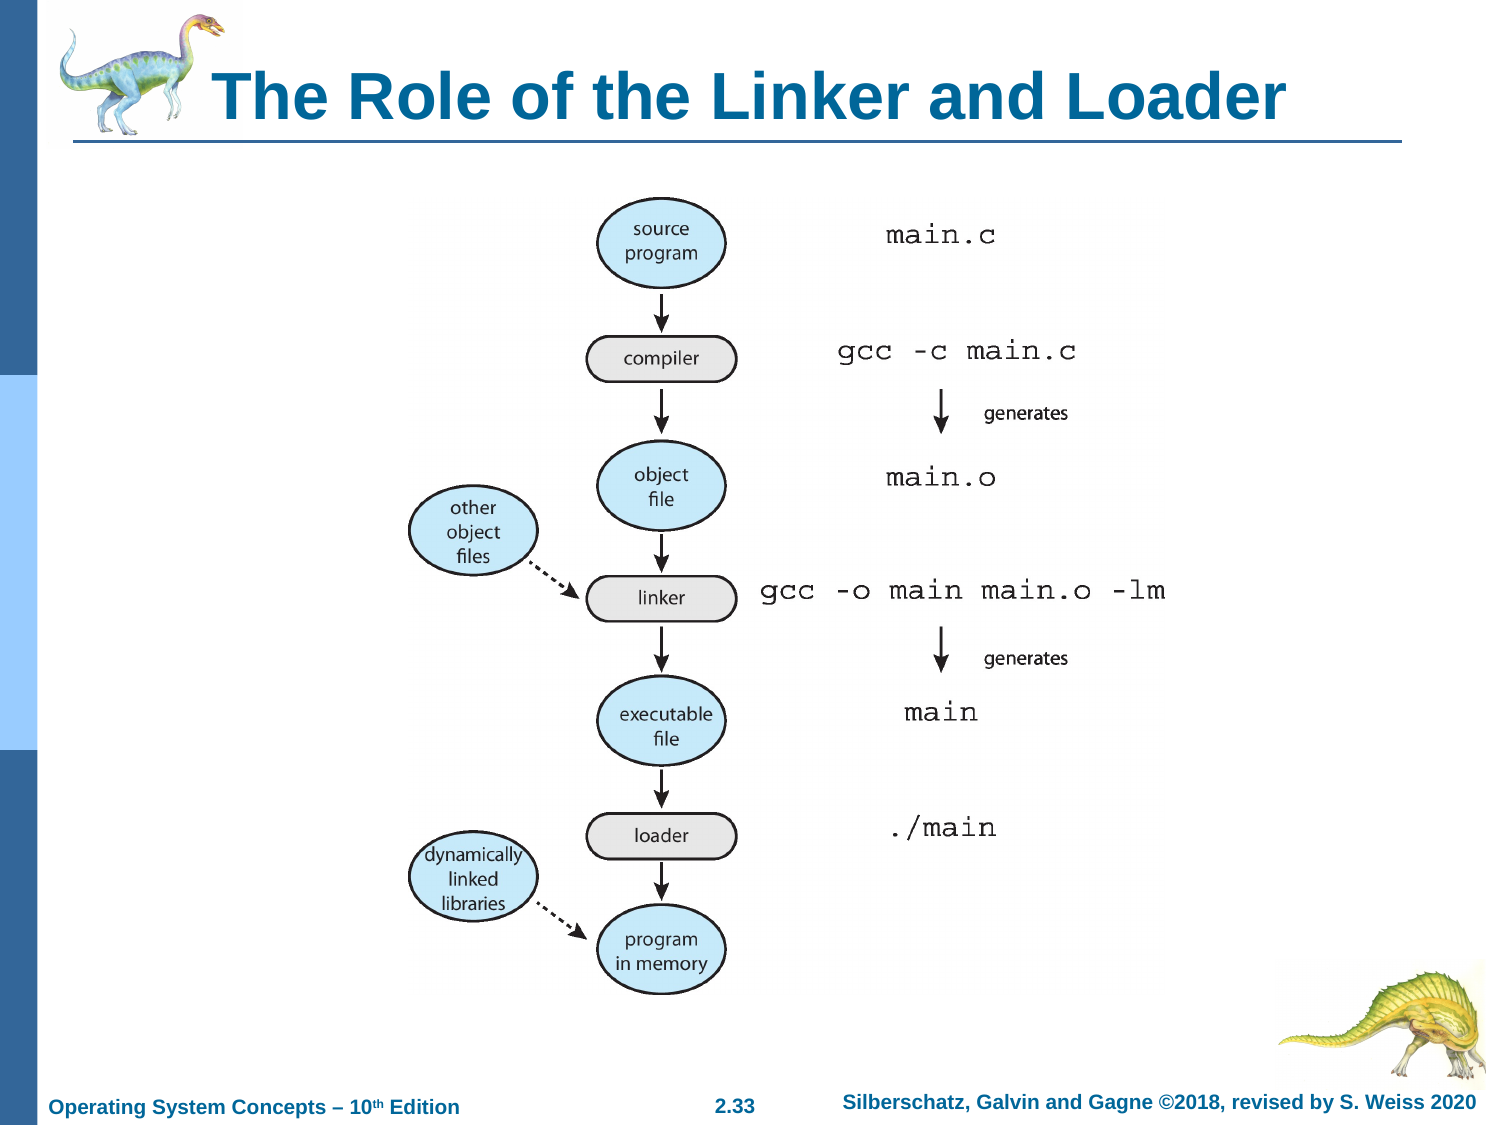

# The Role of the Linker and Loader